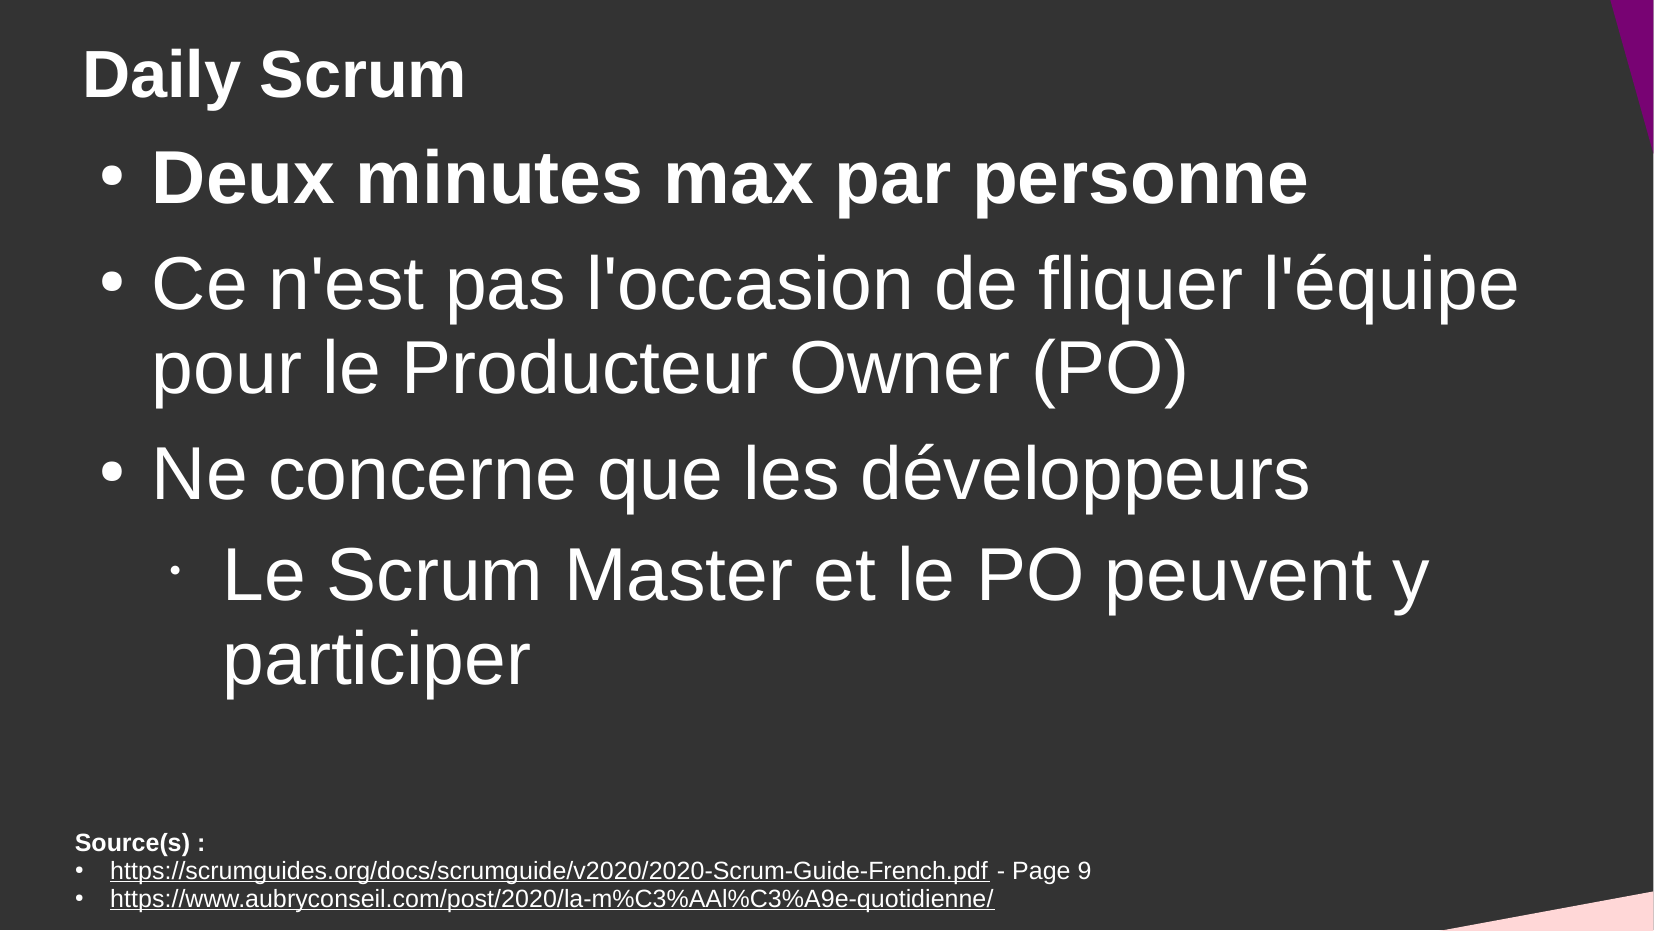

# Daily Scrum
Deux minutes max par personne
Ce n'est pas l'occasion de fliquer l'équipe pour le Producteur Owner (PO)
Ne concerne que les développeurs
Le Scrum Master et le PO peuvent y participer
Source(s) :
https://scrumguides.org/docs/scrumguide/v2020/2020-Scrum-Guide-French.pdf - Page 9
https://www.aubryconseil.com/post/2020/la-m%C3%AAl%C3%A9e-quotidienne/